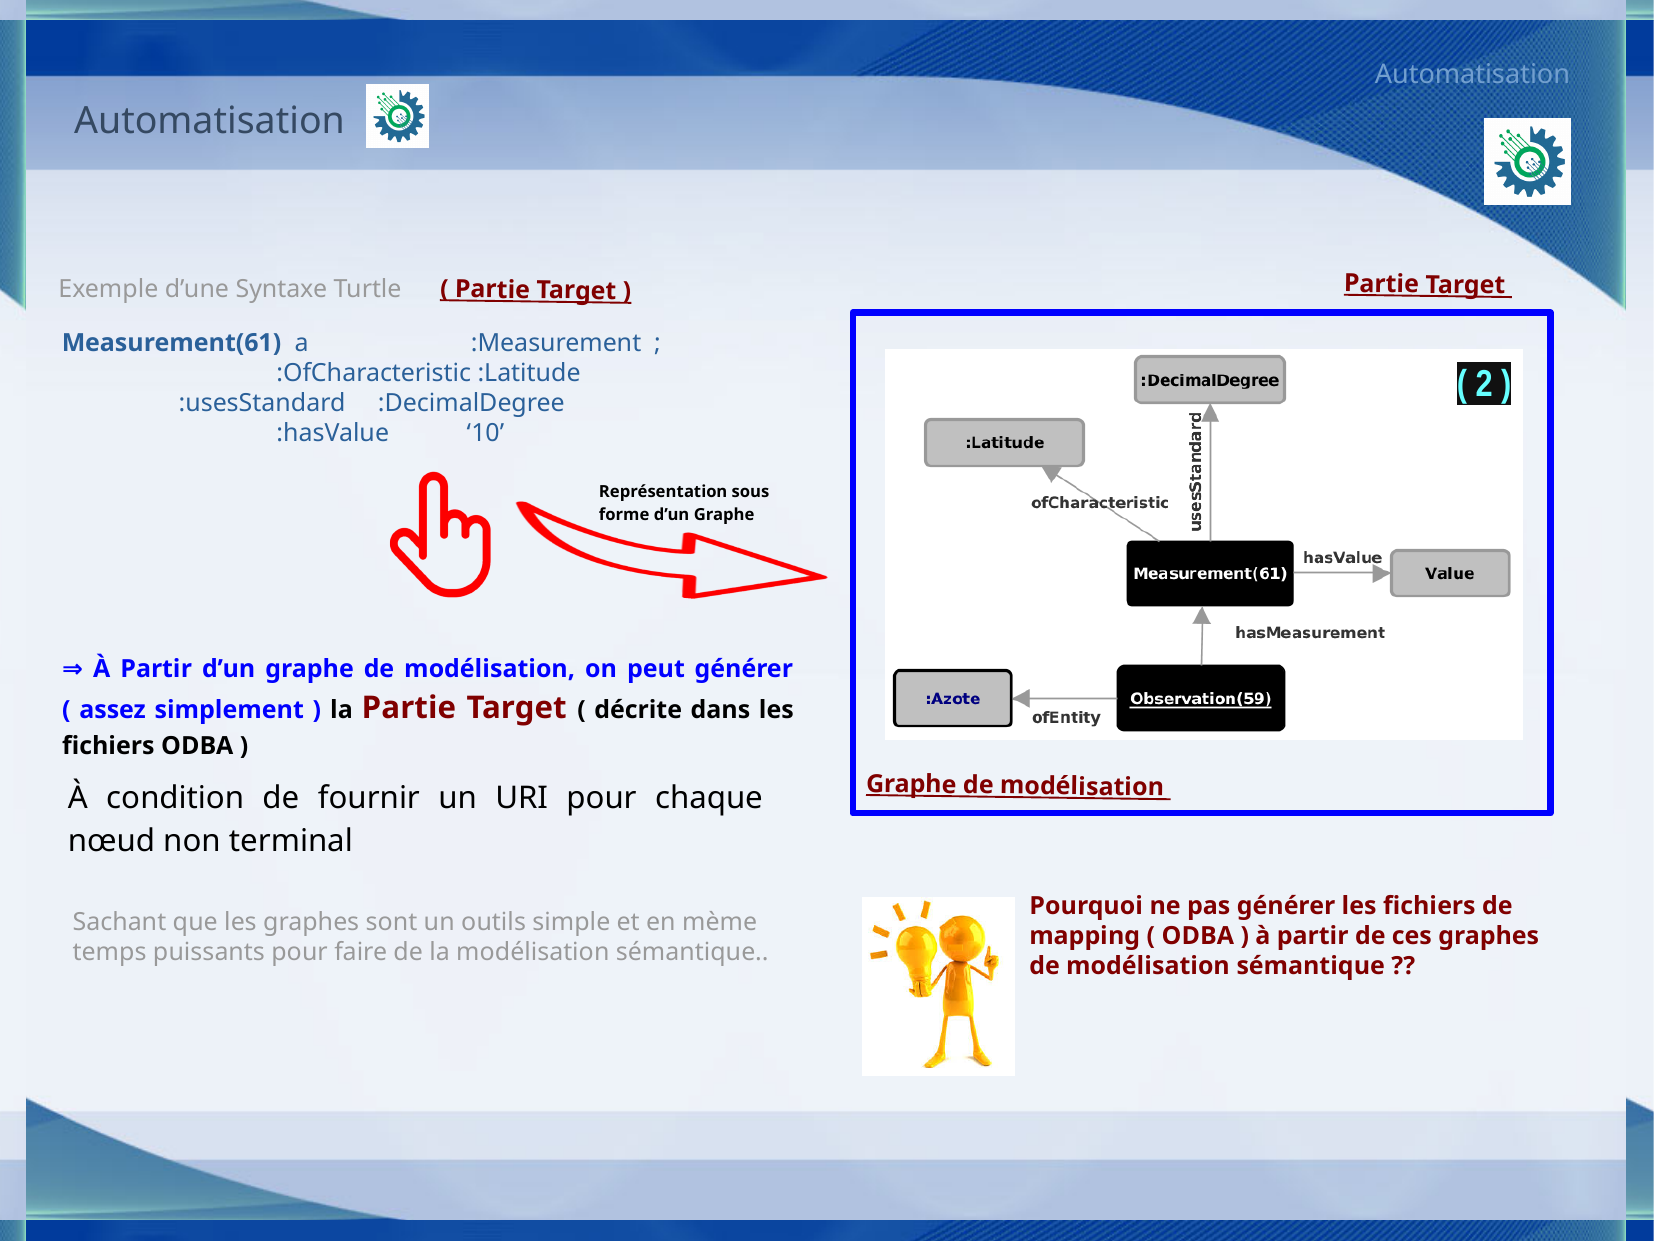

Automatisation
# Automatisation
Partie Target
Exemple d’une Syntaxe Turtle
( Partie Target )
Measurement(61) a :Measurement  ;
   :OfCharacteristic :Latitude :usesStandard :DecimalDegree
  :hasValue ‘10’
( 2 )
Représentation sous forme d’un Graphe
⇒ À Partir d’un graphe de modélisation, on peut générer ( assez simplement ) la Partie Target ( décrite dans les fichiers ODBA )
Graphe de modélisation
À condition de fournir un URI pour chaque nœud non terminal
Pourquoi ne pas générer les fichiers de mapping ( ODBA ) à partir de ces graphes de modélisation sémantique ??
Sachant que les graphes sont un outils simple et en mème temps puissants pour faire de la modélisation sémantique..